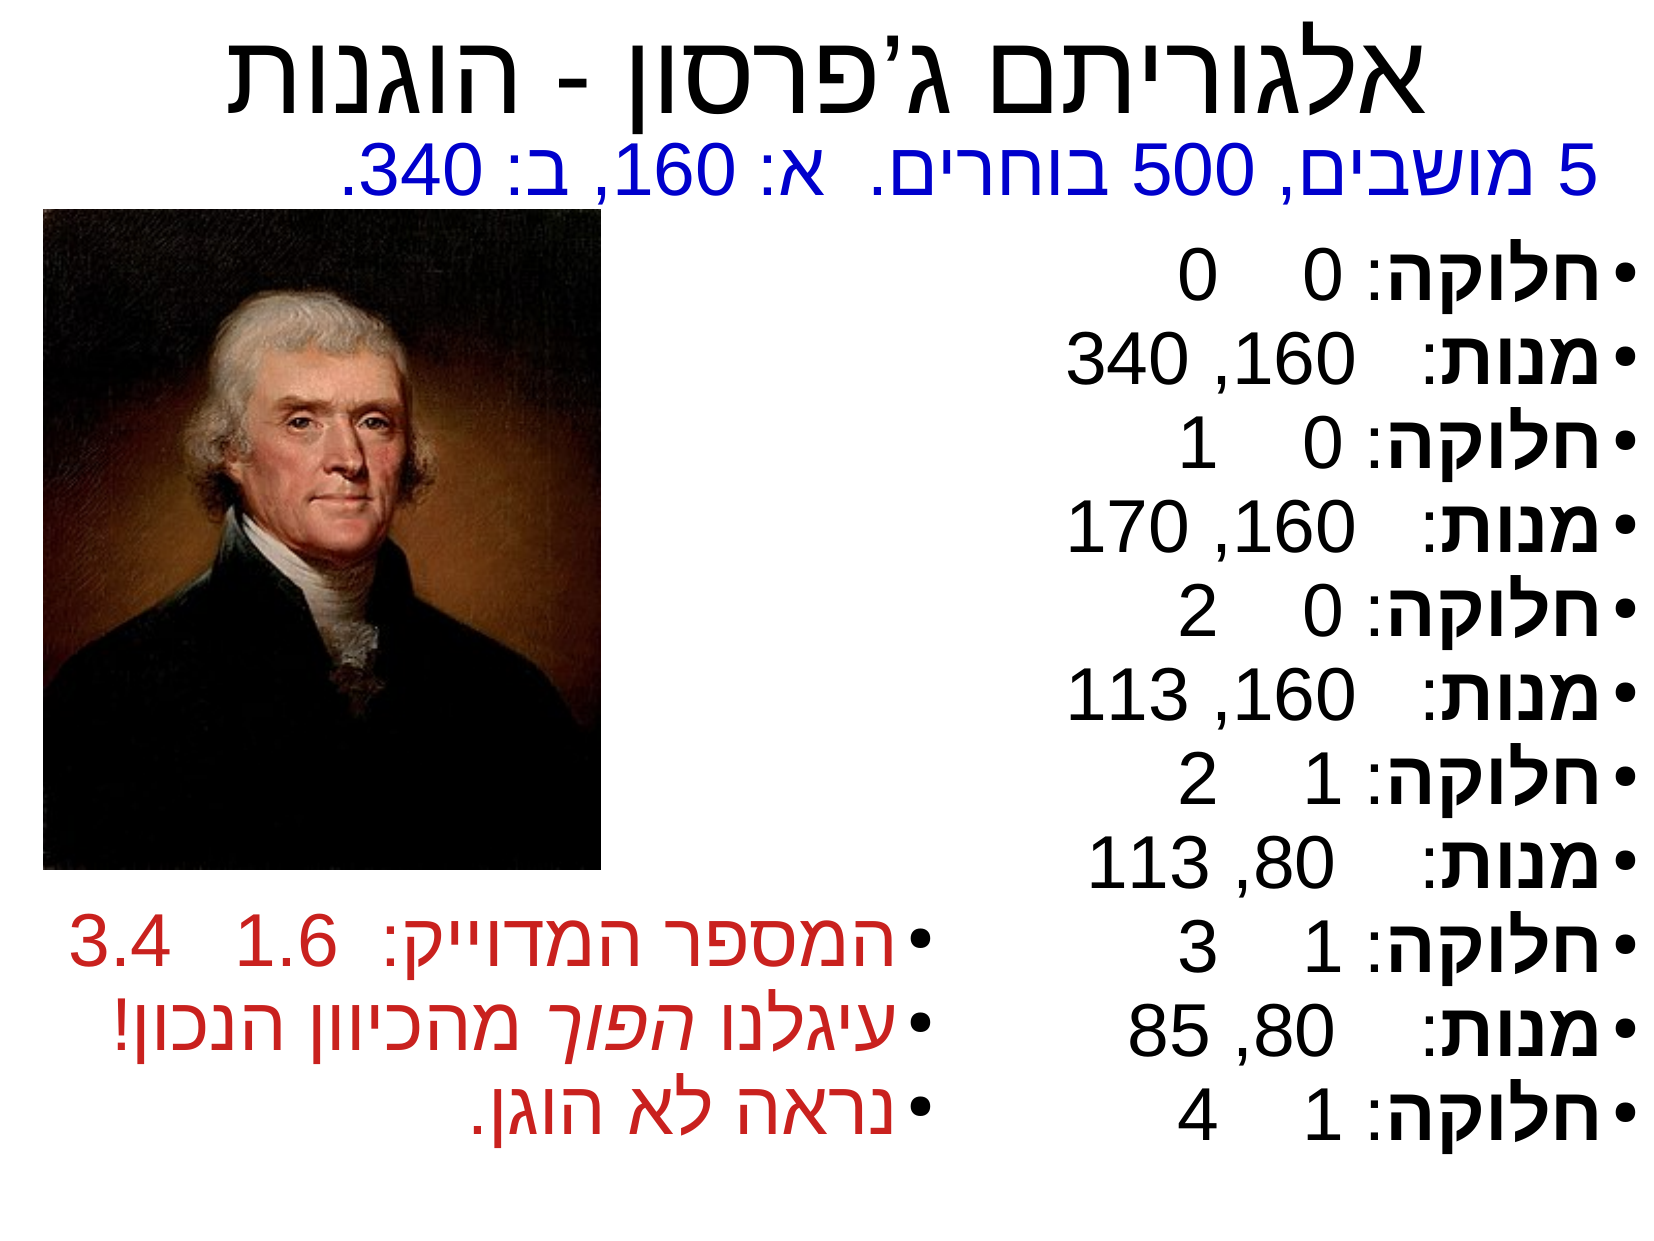

# אלגוריתם ג’פרסון - הוגנות
 5 מושבים, 500 בוחרים. א: 160, ב: 340.
חלוקה: 0 0
מנות: 160, 340
חלוקה: 0 1
מנות: 160, 170
חלוקה: 0 2
מנות: 160, 113
חלוקה: 1 2
מנות: 80, 113
חלוקה: 1 3
מנות: 80, 85
חלוקה: 1 4
המספר המדוייק: 1.6 3.4
עיגלנו הפוך מהכיוון הנכון!
נראה לא הוגן.